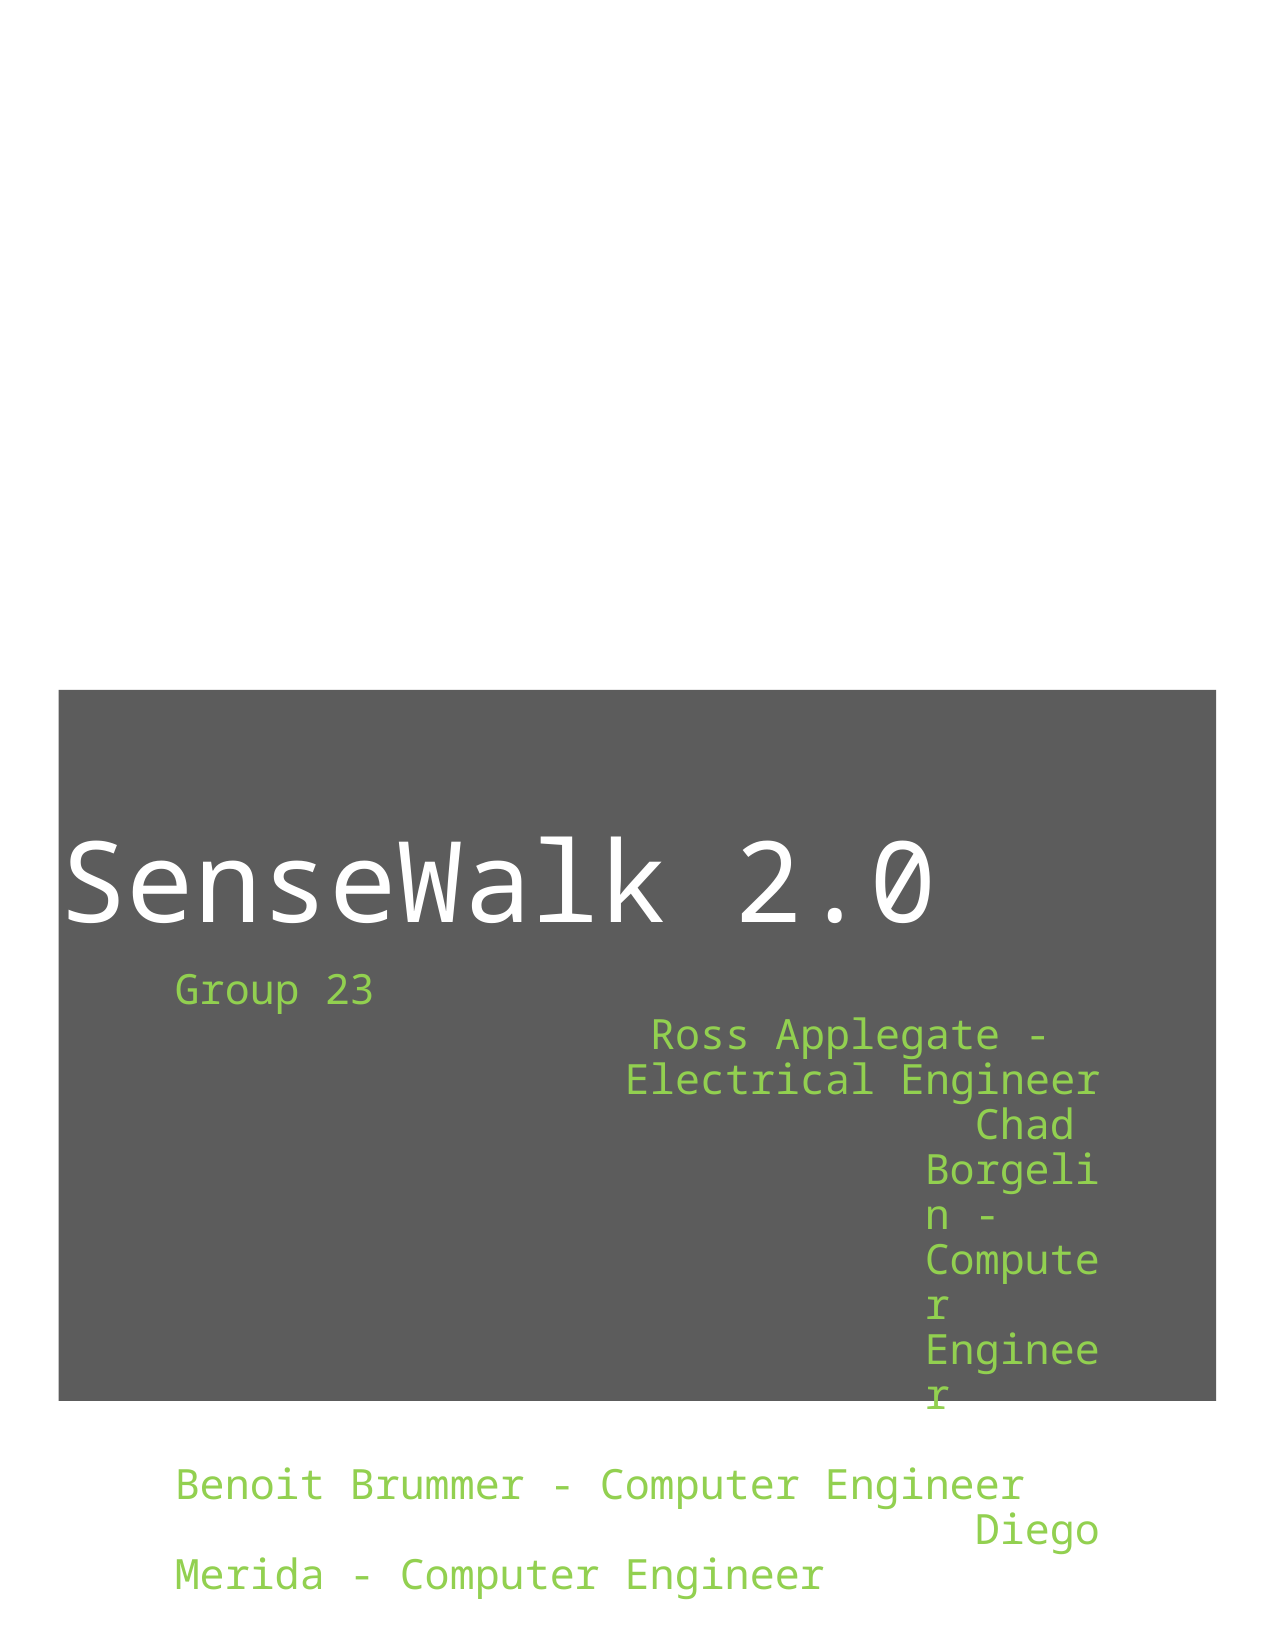

# SenseWalk 2.0
Group 23
				Ross Applegate -	Electrical Engineer
 Chad Borgelin - Computer Engineer
										 Benoit Brummer - Computer Engineer
										 Diego Merida - Computer Engineer